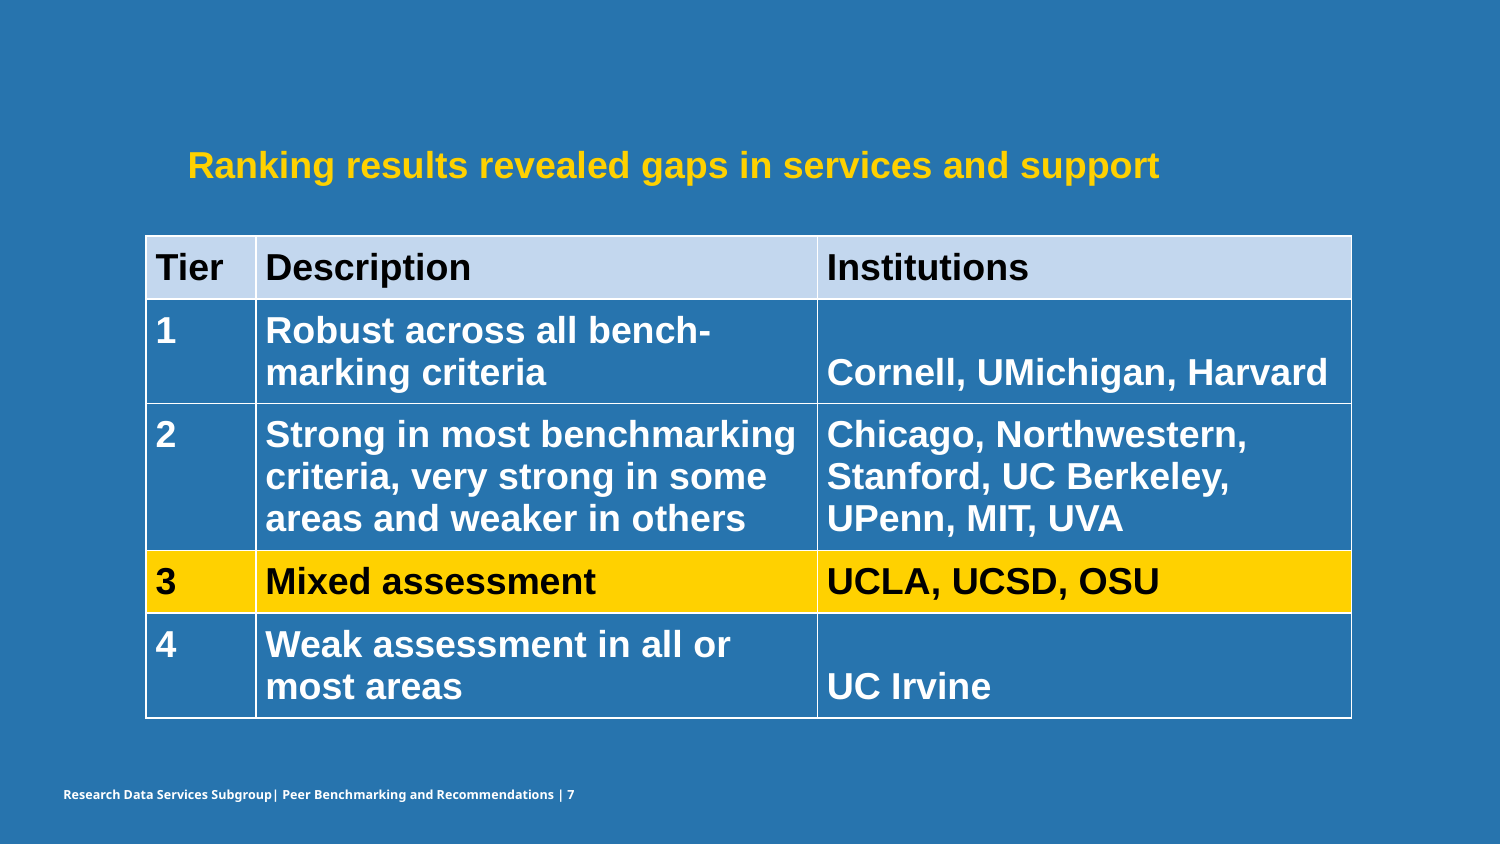

# Ranking results revealed gaps in services and support
| Tier | Description | Institutions |
| --- | --- | --- |
| 1 | Robust across all bench-marking criteria | Cornell, UMichigan, Harvard |
| 2 | Strong in most benchmarking criteria, very strong in some areas and weaker in others | Chicago, Northwestern, Stanford, UC Berkeley, UPenn, MIT, UVA |
| 3 | Mixed assessment | UCLA, UCSD, OSU |
| 4 | Weak assessment in all or most areas | UC Irvine |